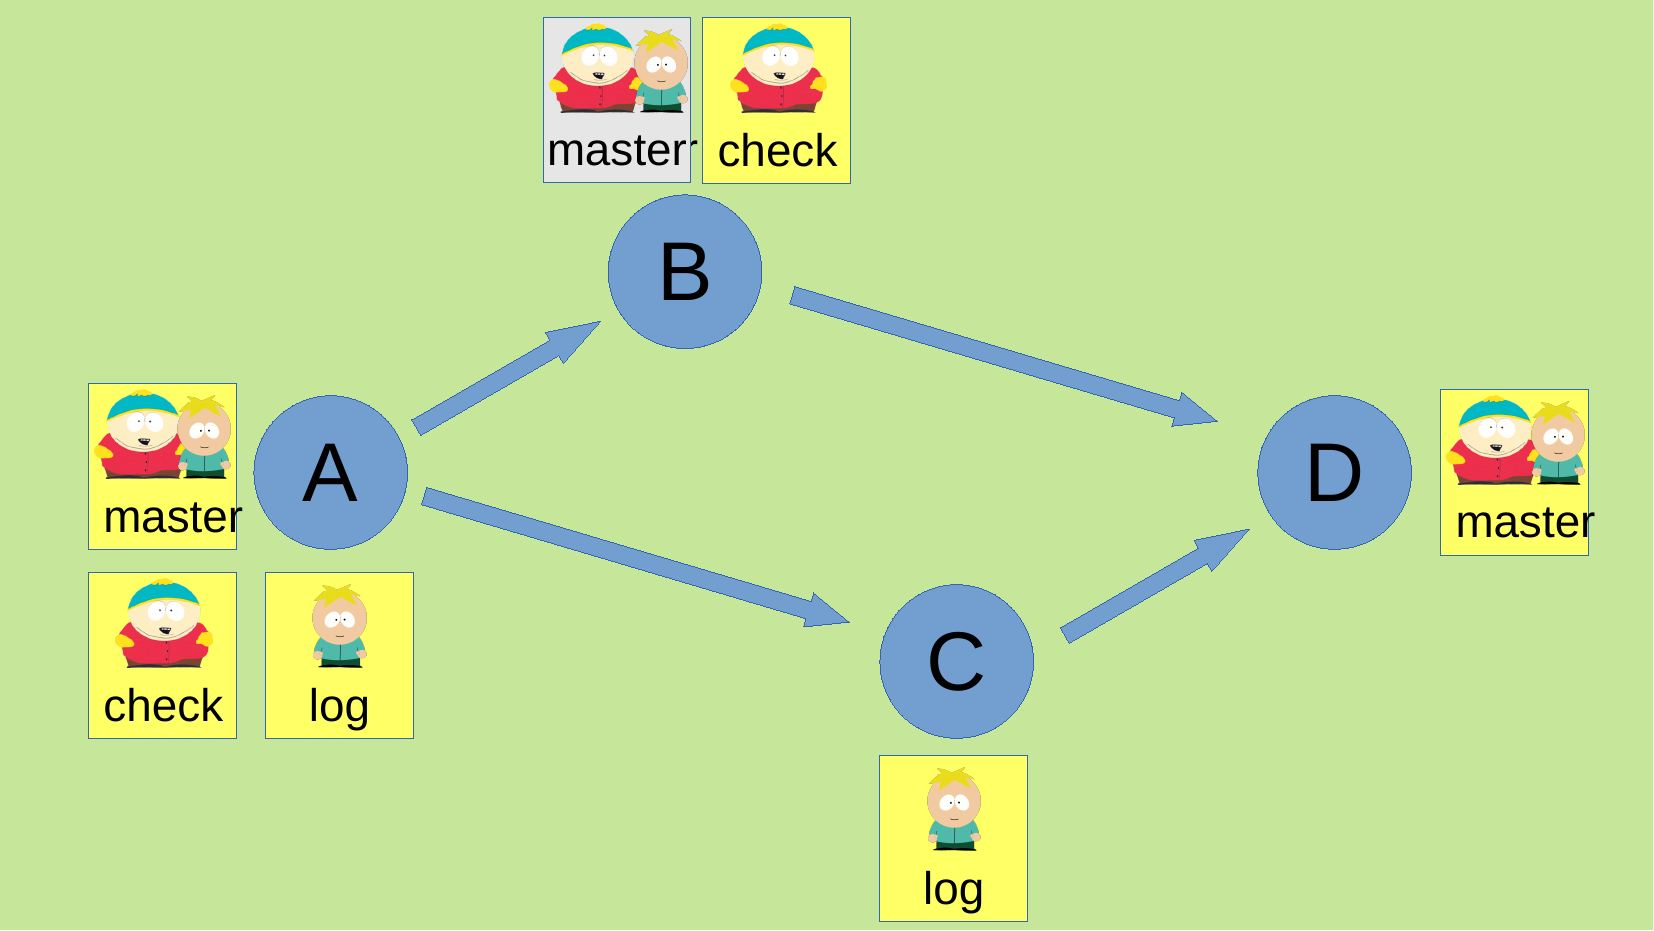

master
master
check
B
master
master
A
D
check
log
C
log